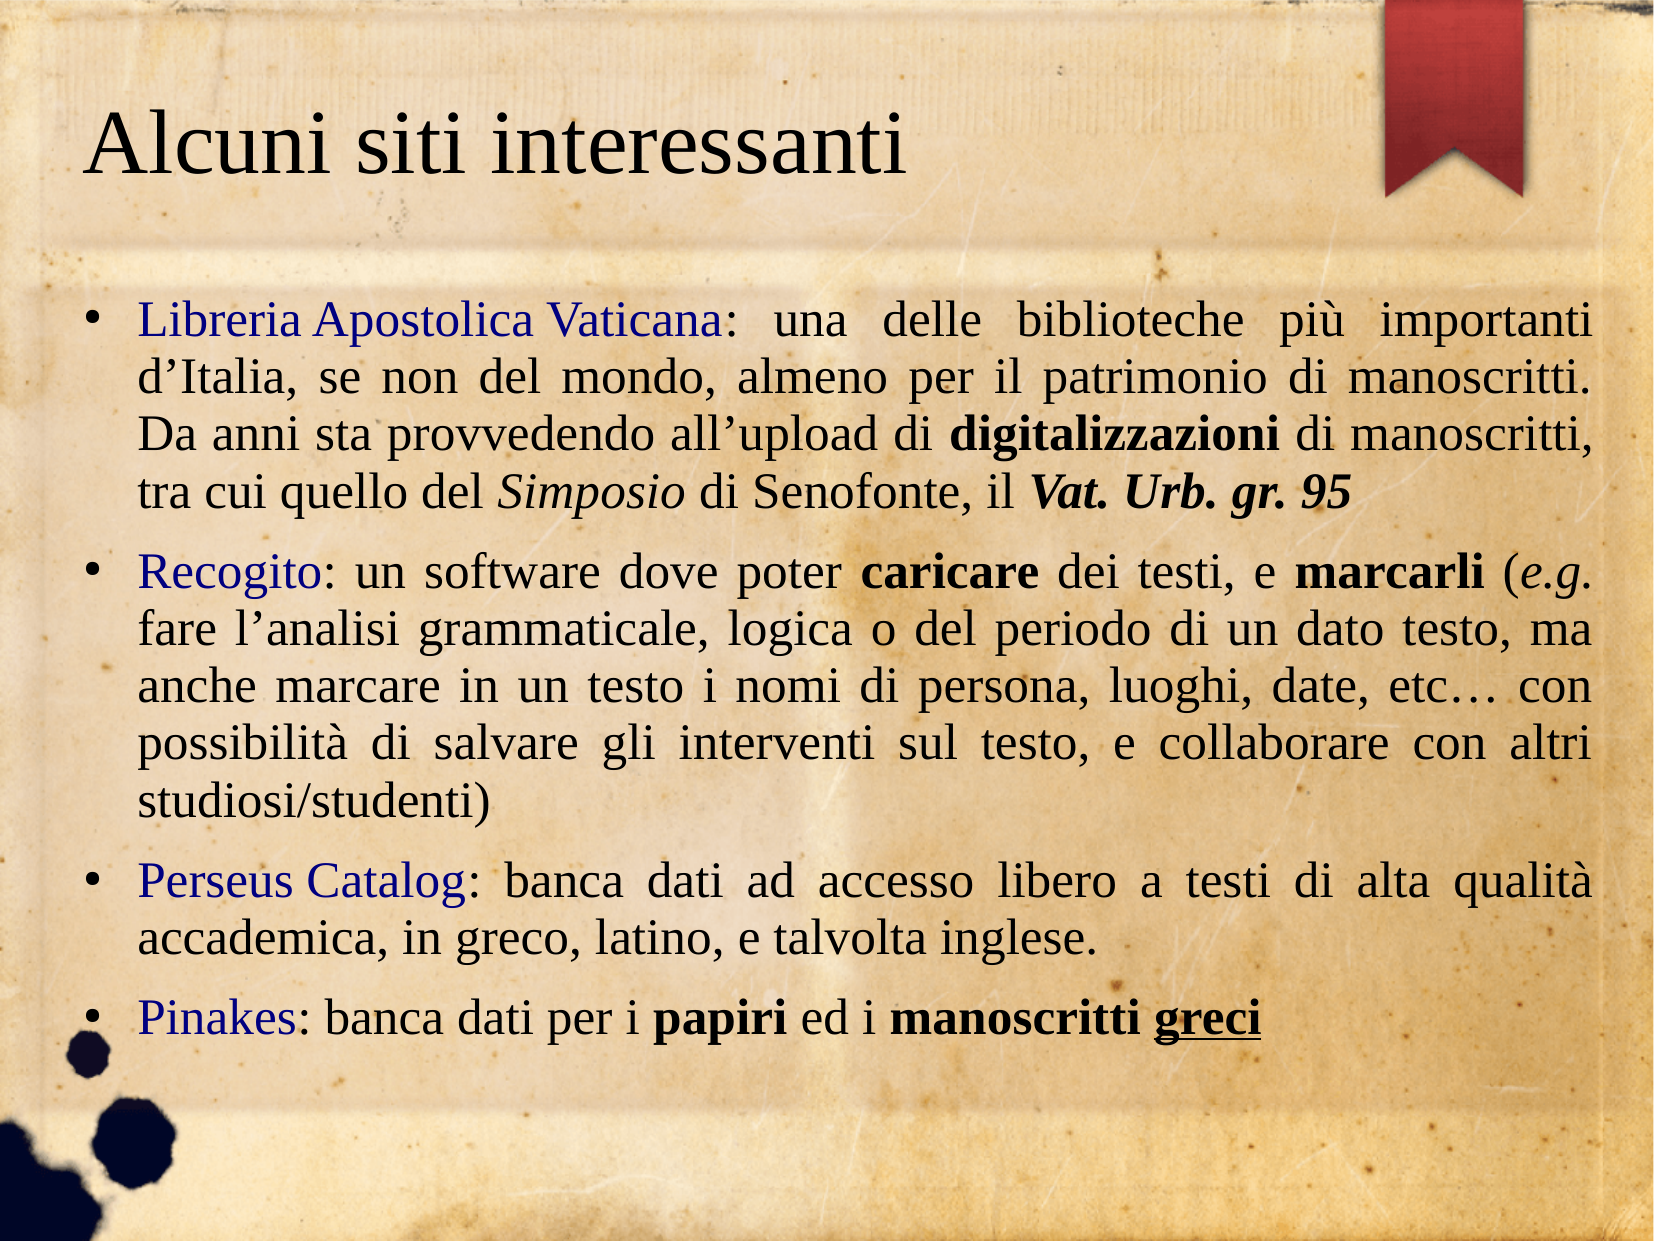

# Alcuni siti interessanti
Libreria Apostolica Vaticana: una delle biblioteche più importanti d’Italia, se non del mondo, almeno per il patrimonio di manoscritti. Da anni sta provvedendo all’upload di digitalizzazioni di manoscritti, tra cui quello del Simposio di Senofonte, il Vat. Urb. gr. 95
Recogito: un software dove poter caricare dei testi, e marcarli (e.g. fare l’analisi grammaticale, logica o del periodo di un dato testo, ma anche marcare in un testo i nomi di persona, luoghi, date, etc… con possibilità di salvare gli interventi sul testo, e collaborare con altri studiosi/studenti)
Perseus Catalog: banca dati ad accesso libero a testi di alta qualità accademica, in greco, latino, e talvolta inglese.
Pinakes: banca dati per i papiri ed i manoscritti greci